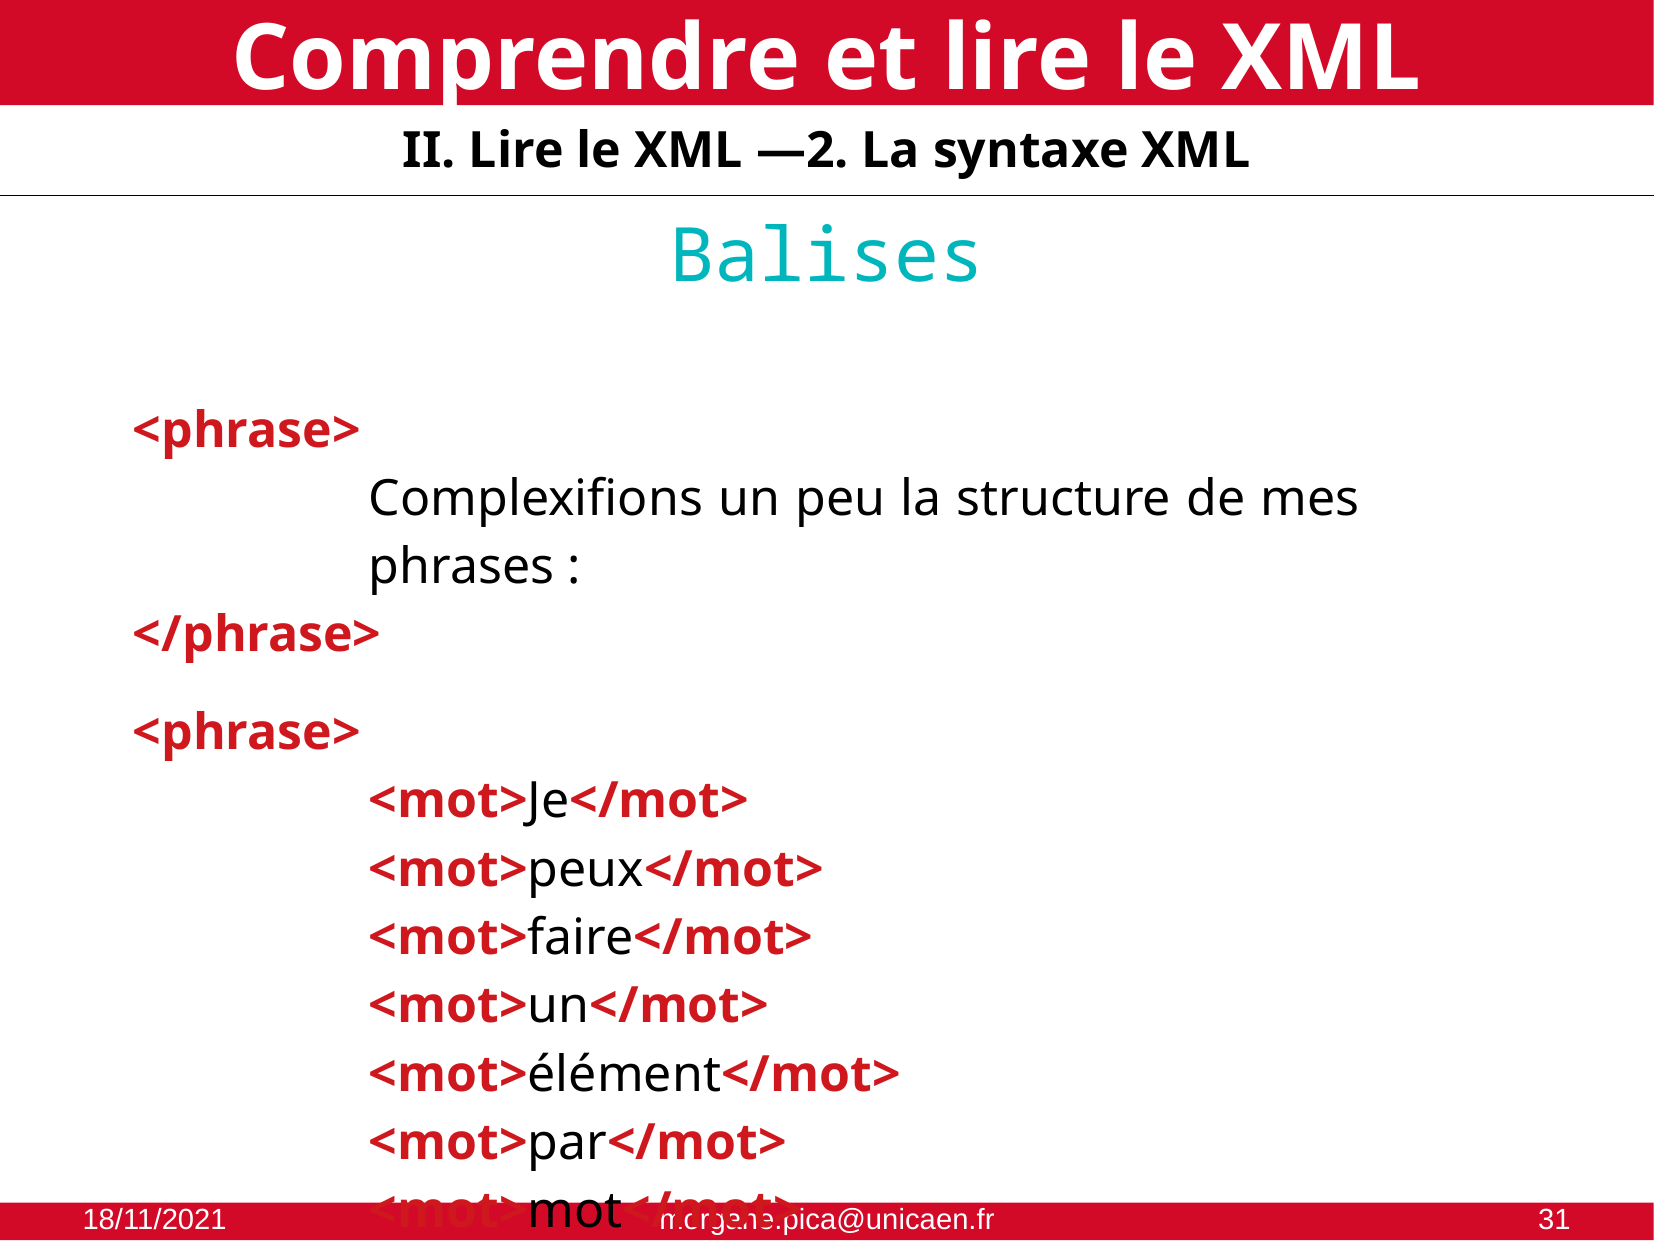

# Comprendre et lire le XML
II. Lire le XML —2. La syntaxe XML
Balises
<phrase>
Complexifions un peu la structure de mes phrases :
</phrase>
<phrase>
<mot>Je</mot>
<mot>peux</mot>
<mot>faire</mot>
<mot>un</mot>
<mot>élément</mot>
<mot>par</mot>
<mot>mot</mot>
<ponctuation>.</ponctuation>
</phrase>
18/11/2021
morgane.pica@unicaen.fr
31